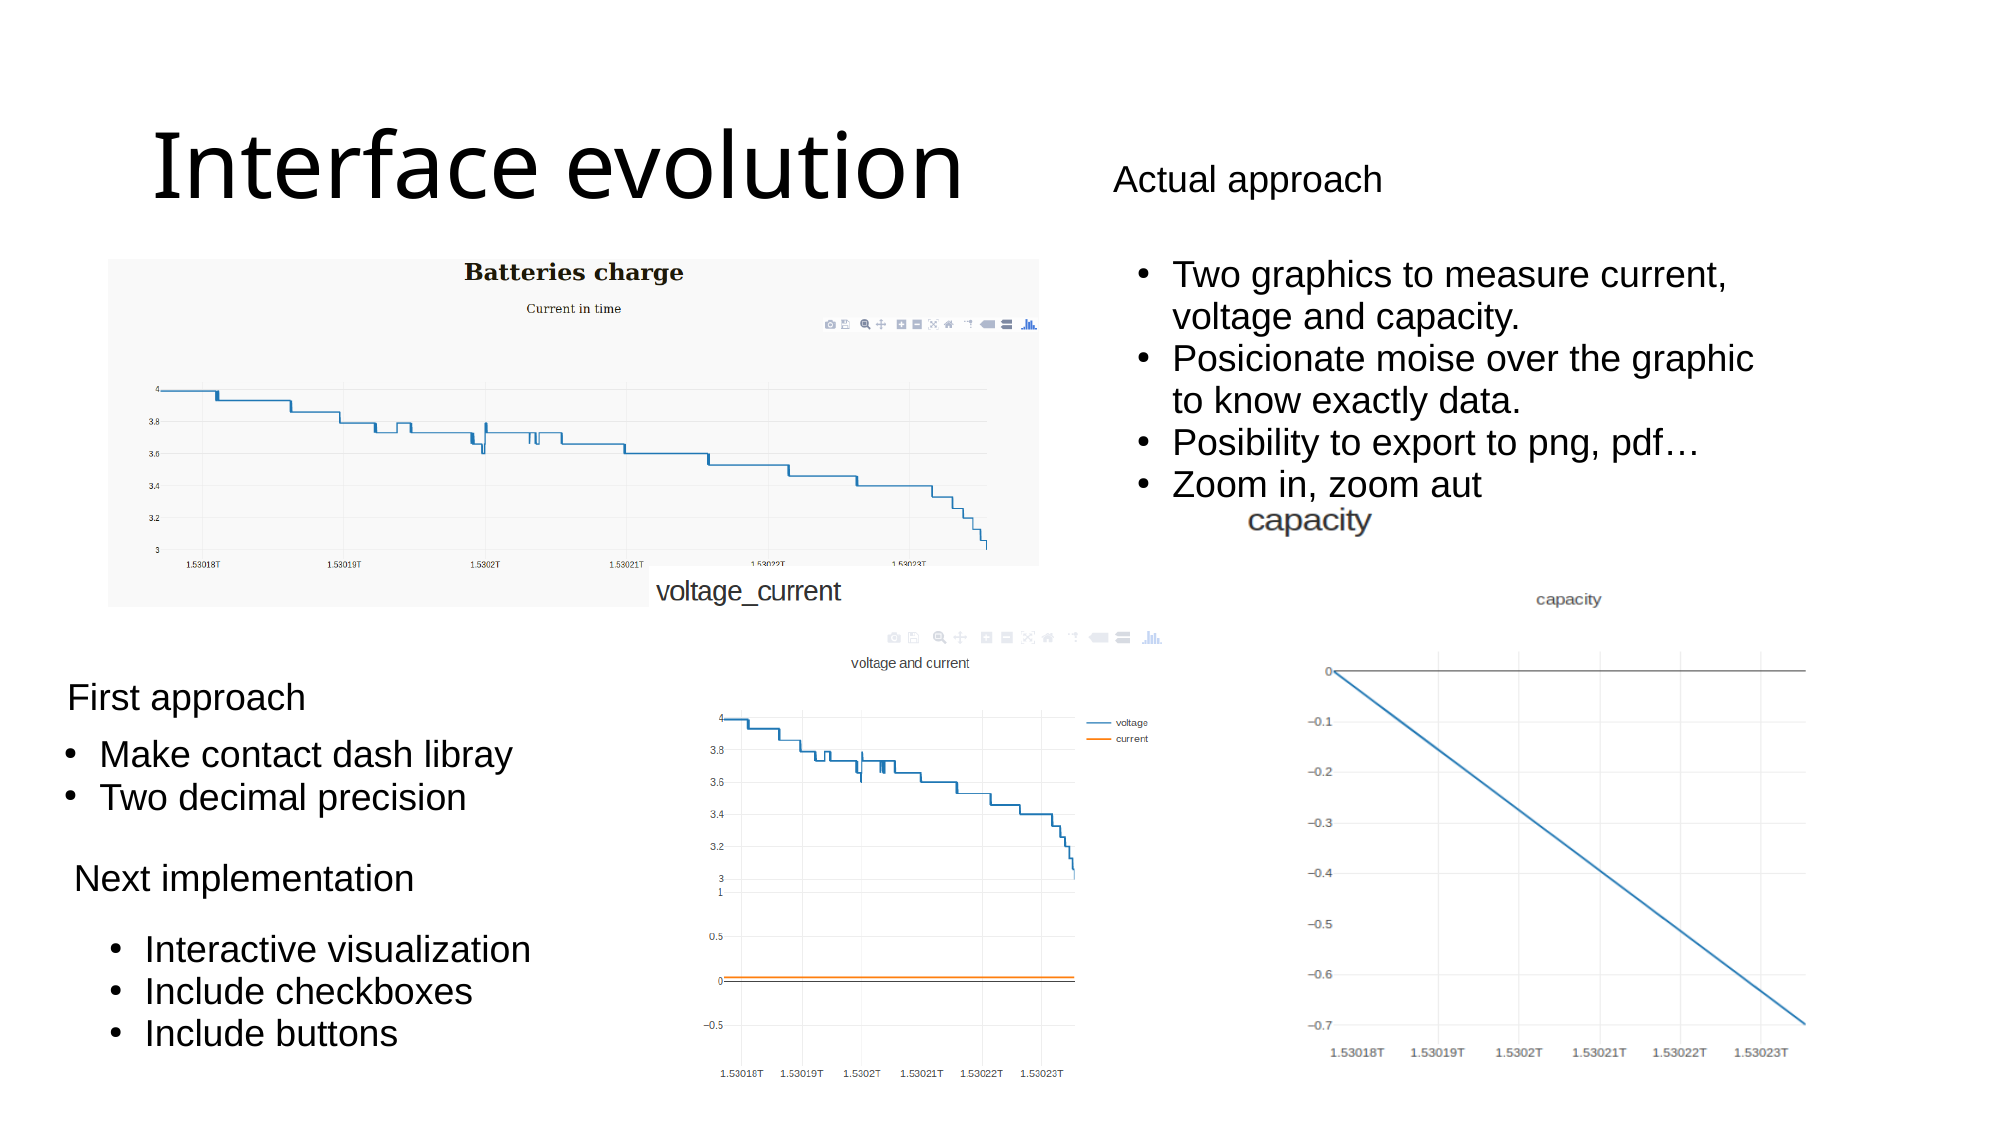

# Interface evolution
Actual approach
Two graphics to measure current, voltage and capacity.
Posicionate moise over the graphic to know exactly data.
Posibility to export to png, pdf…
Zoom in, zoom aut
First approach
Make contact dash libray
Two decimal precision
Next implementation
Interactive visualization
Include checkboxes
Include buttons